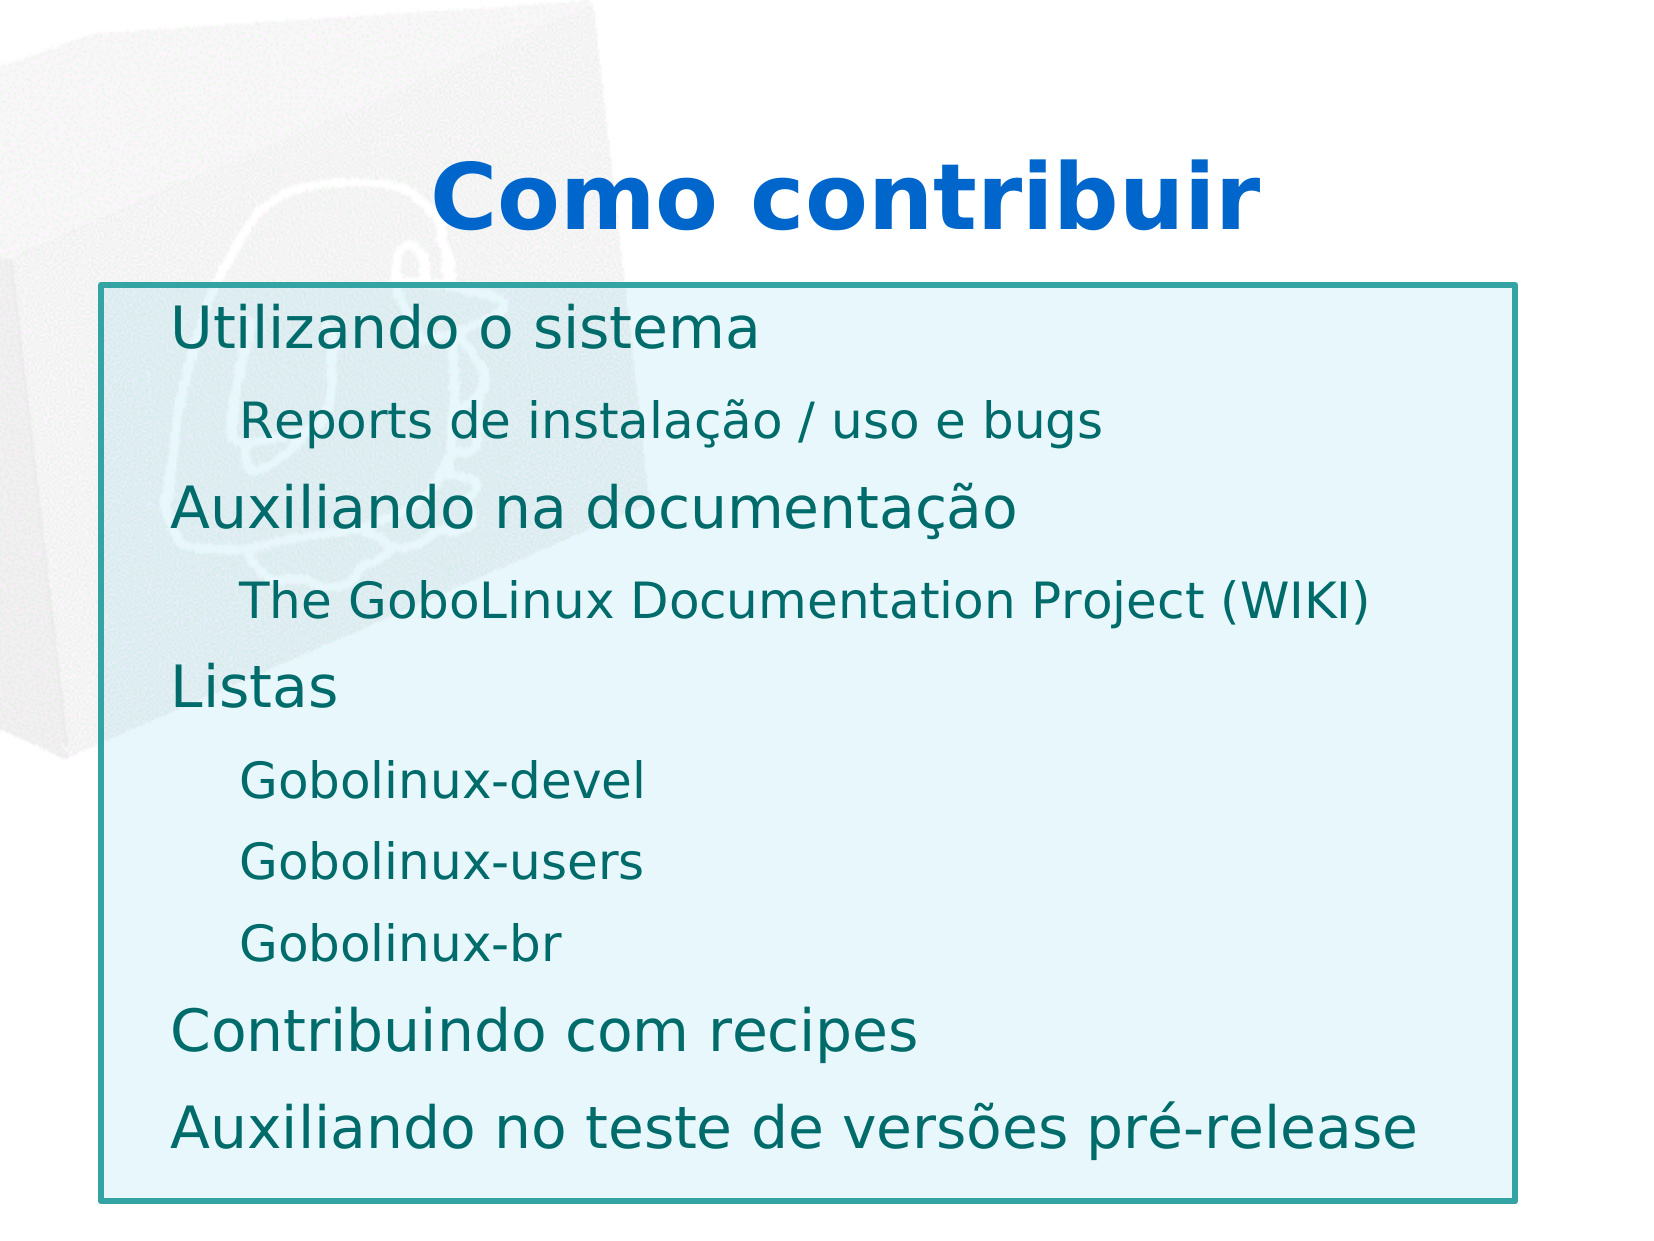

# Como contribuir
Utilizando o sistema
Reports de instalação / uso e bugs
Auxiliando na documentação
The GoboLinux Documentation Project (WIKI)
Listas
Gobolinux-devel
Gobolinux-users
Gobolinux-br
Contribuindo com recipes
Auxiliando no teste de versões pré-release